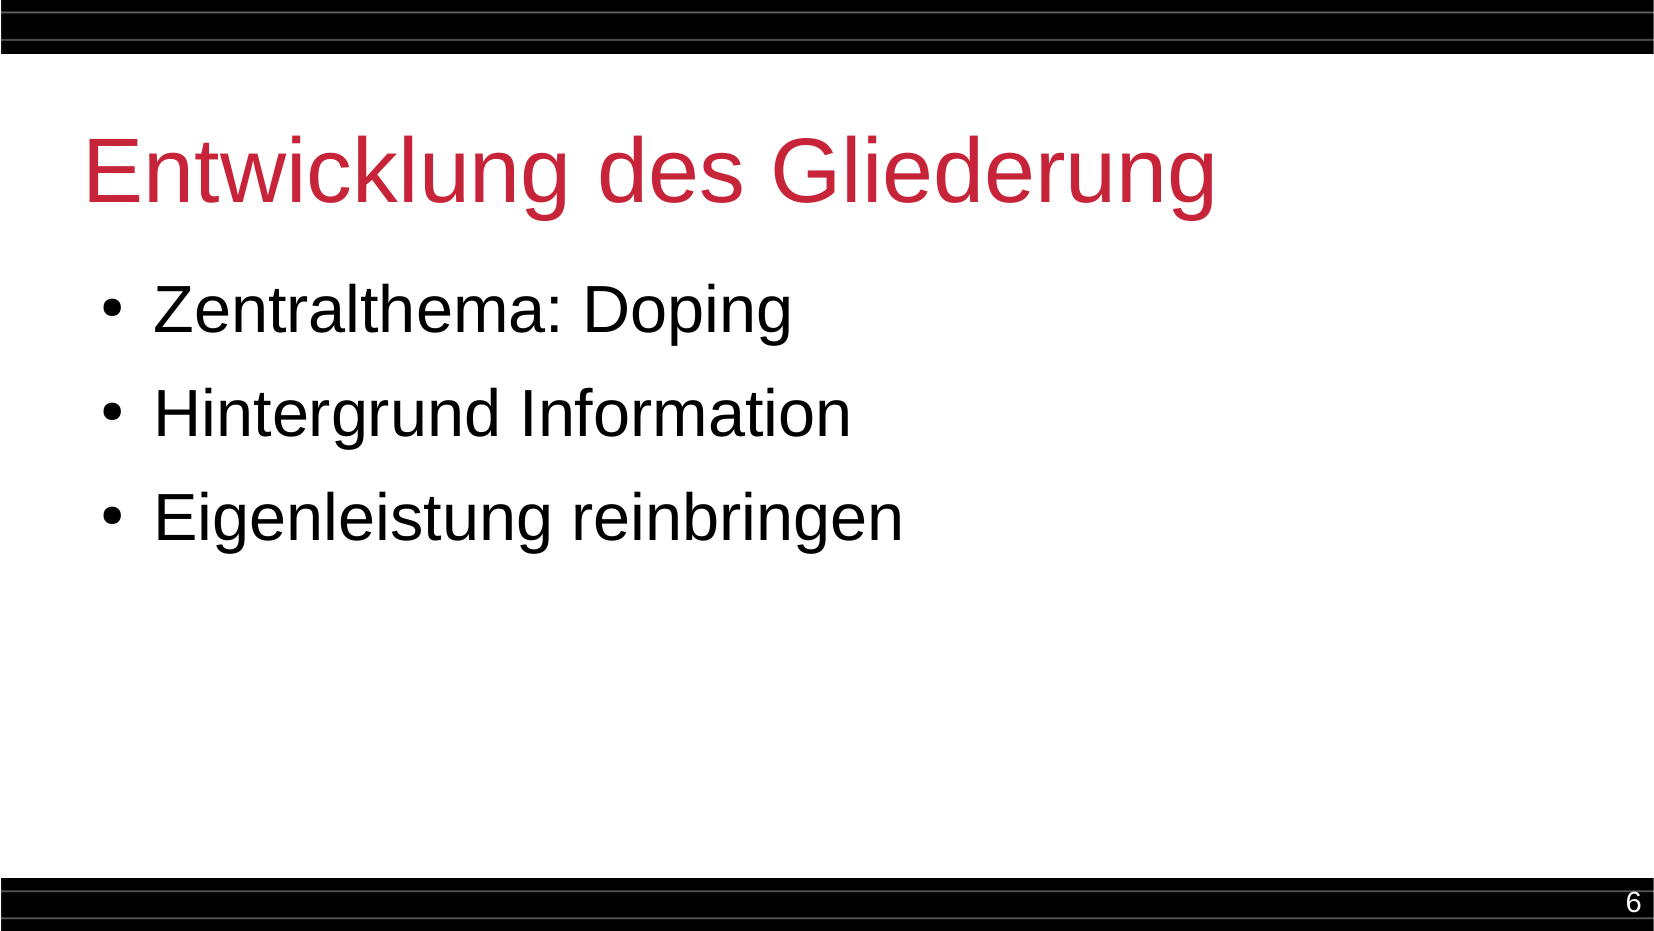

# Entwicklung des Gliederung
Zentralthema: Doping
Hintergrund Information
Eigenleistung reinbringen